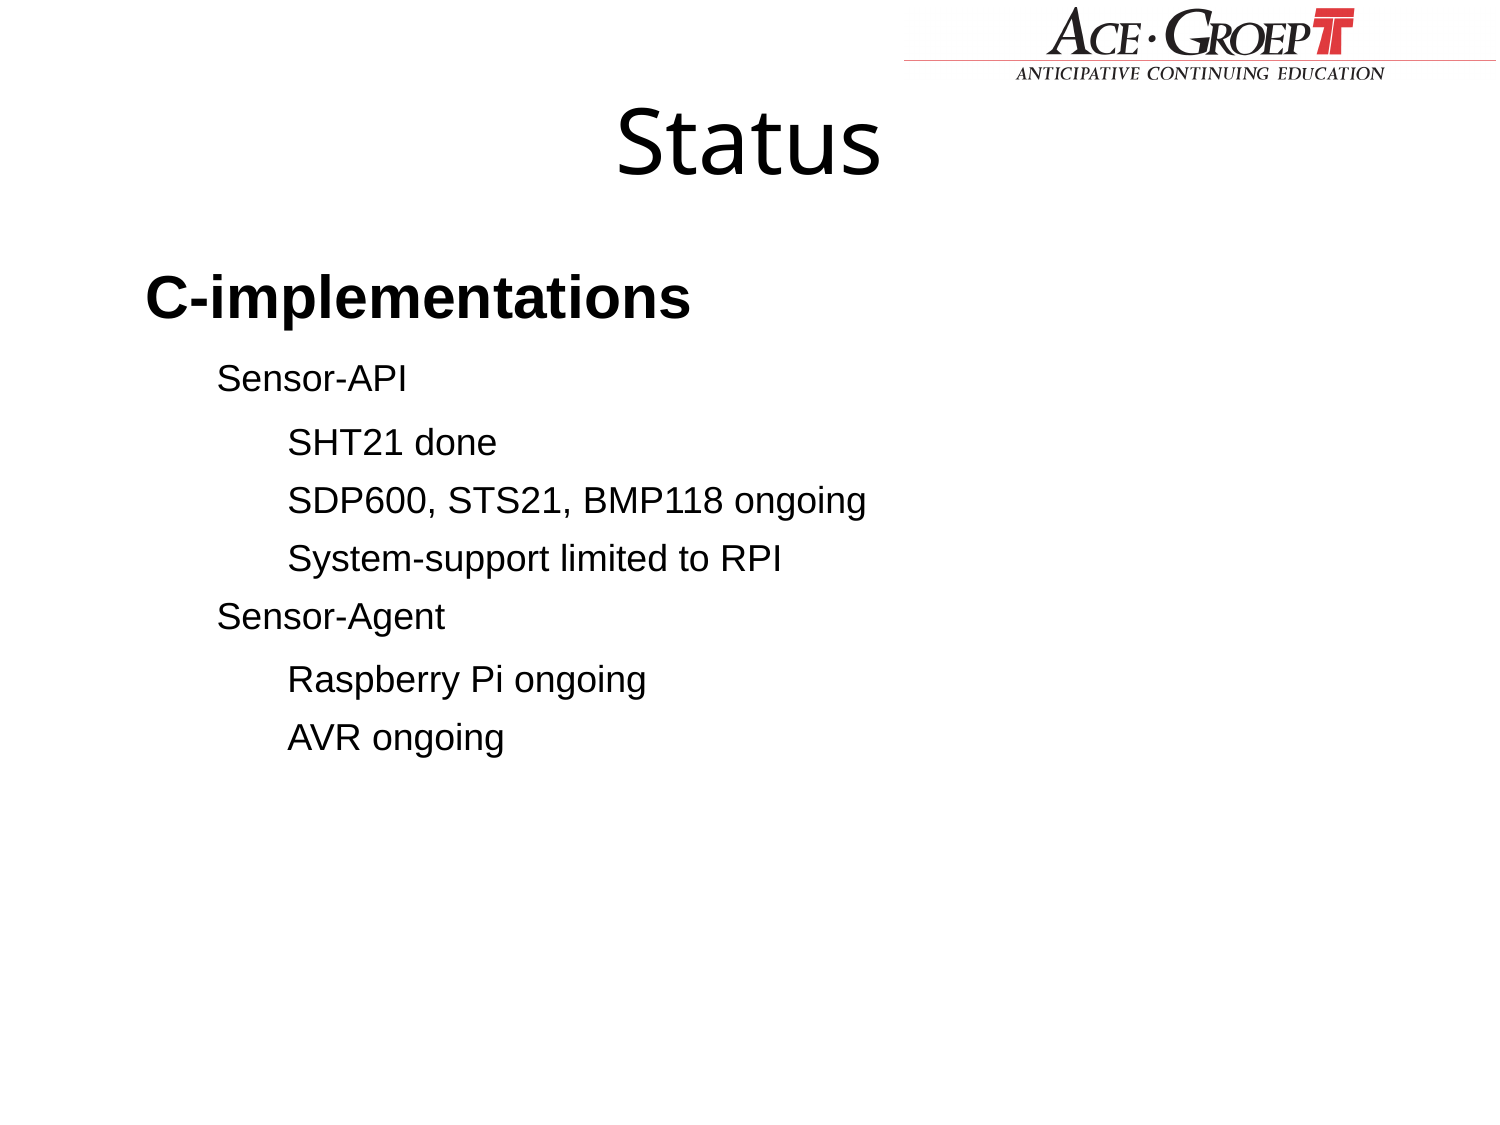

# Status
C-implementations
Sensor-API
SHT21 done
SDP600, STS21, BMP118 ongoing
System-support limited to RPI
Sensor-Agent
Raspberry Pi ongoing
AVR ongoing